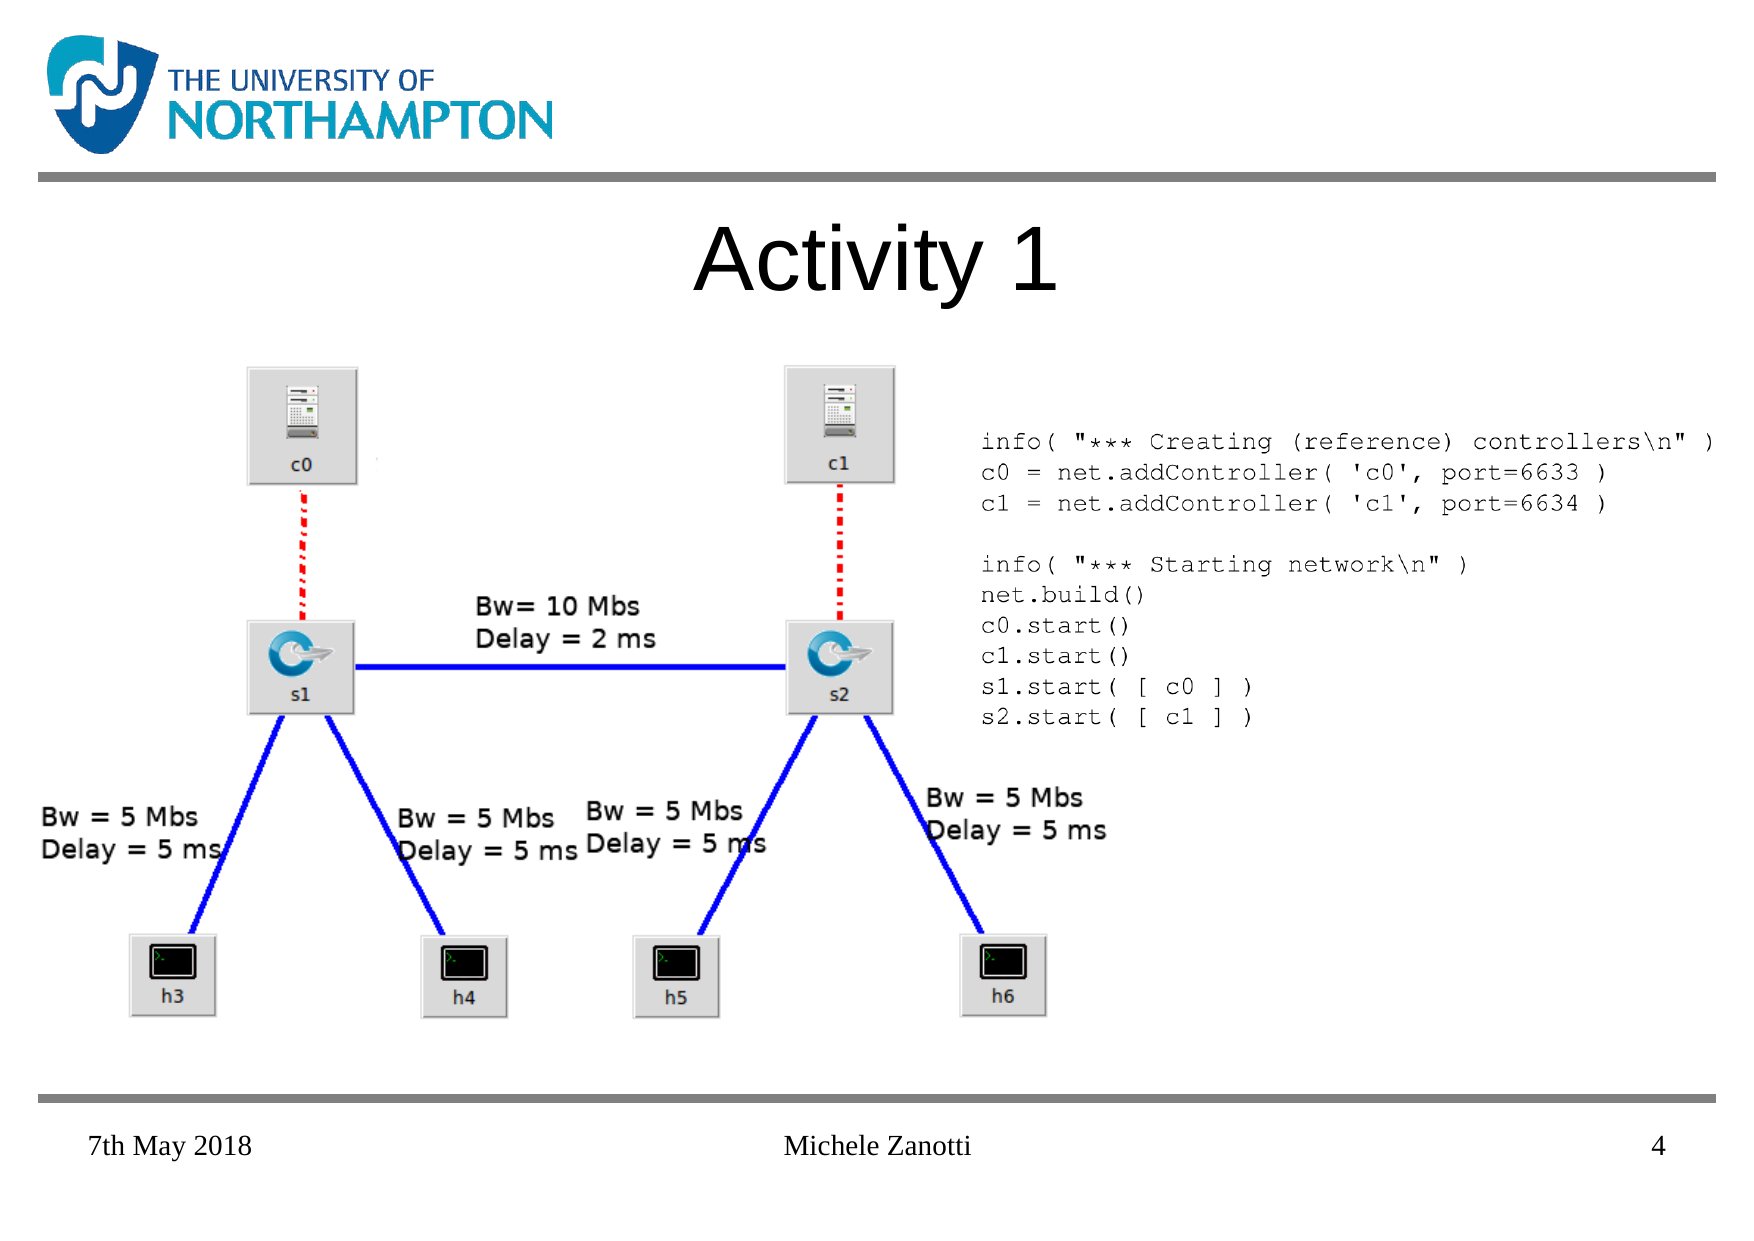

# Activity 1
7th May 2018
Michele Zanotti
4